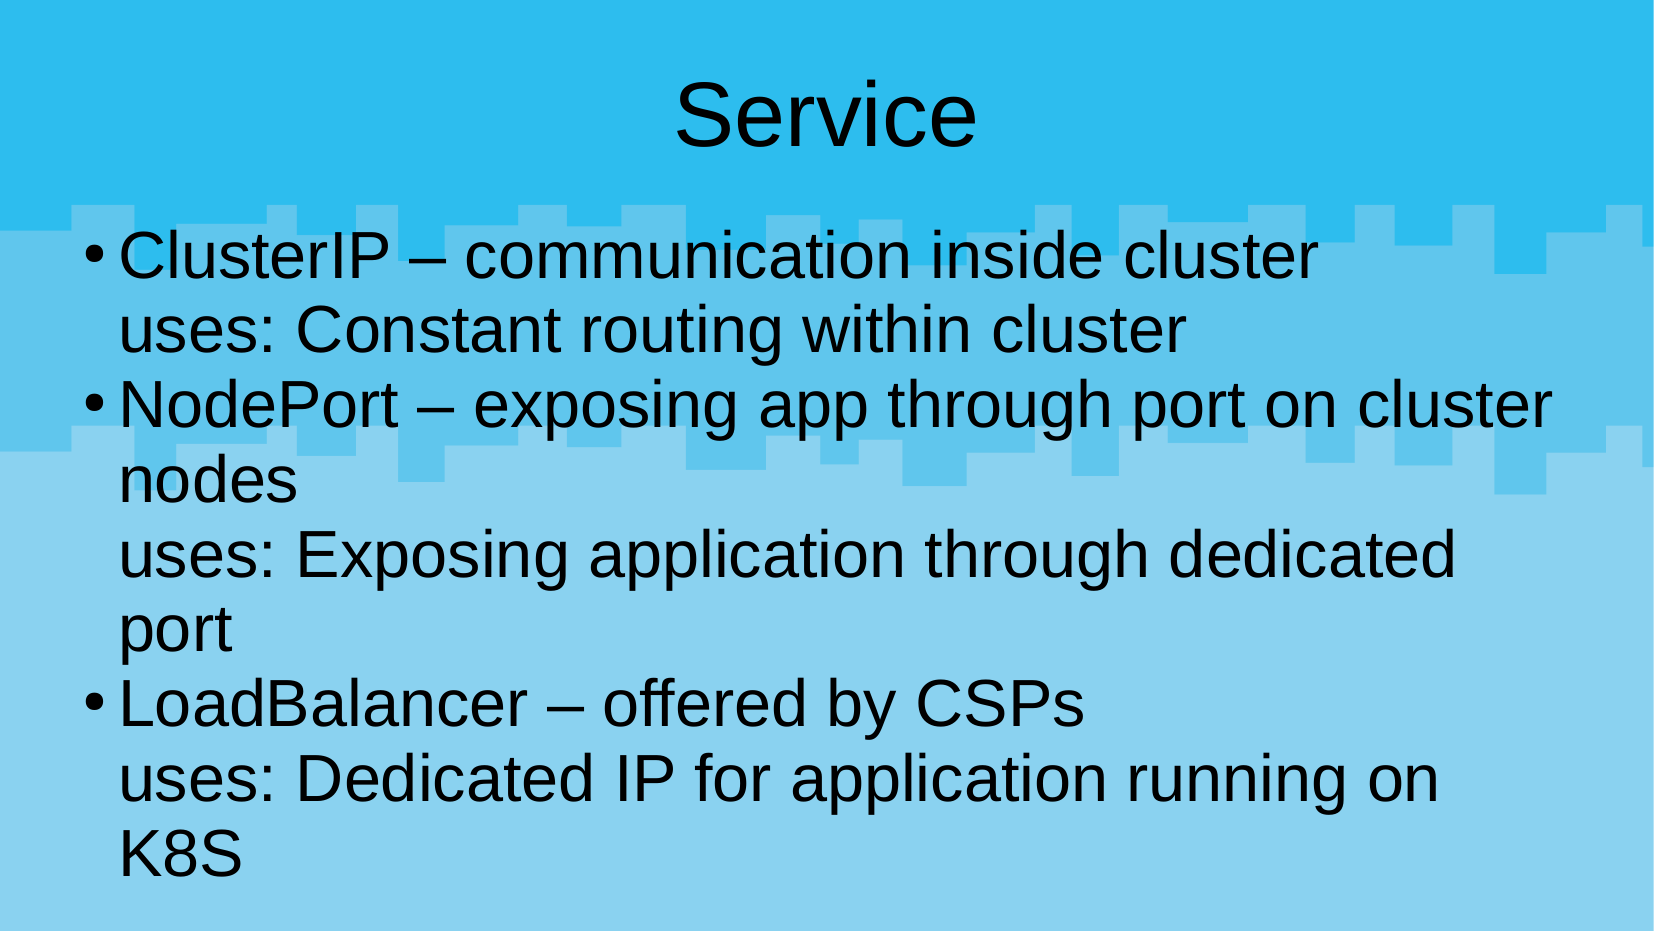

# Service
ClusterIP – communication inside cluster
uses: Constant routing within cluster
NodePort – exposing app through port on cluster nodes
uses: Exposing application through dedicated port
LoadBalancer – offered by CSPs
uses: Dedicated IP for application running on K8S